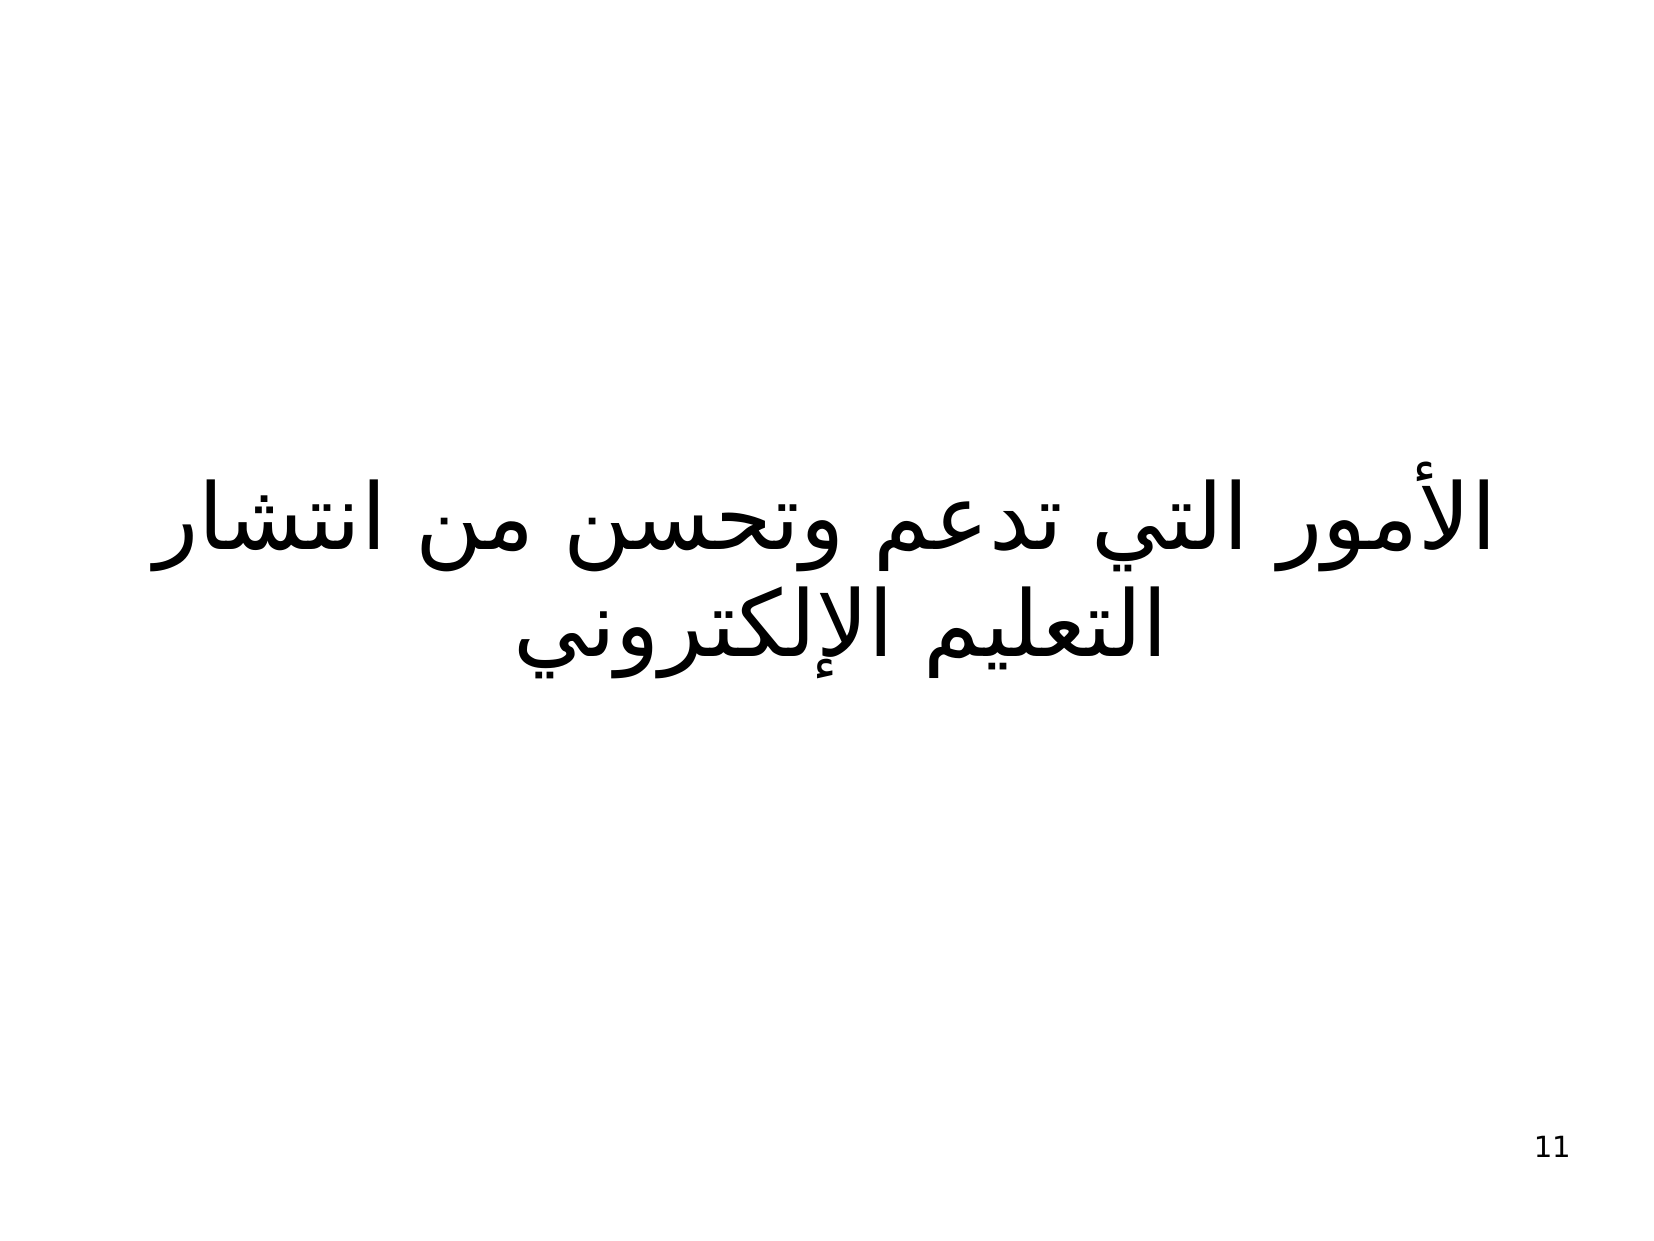

# الأمور التي تدعم وتحسن من انتشار التعليم الإلكتروني
11